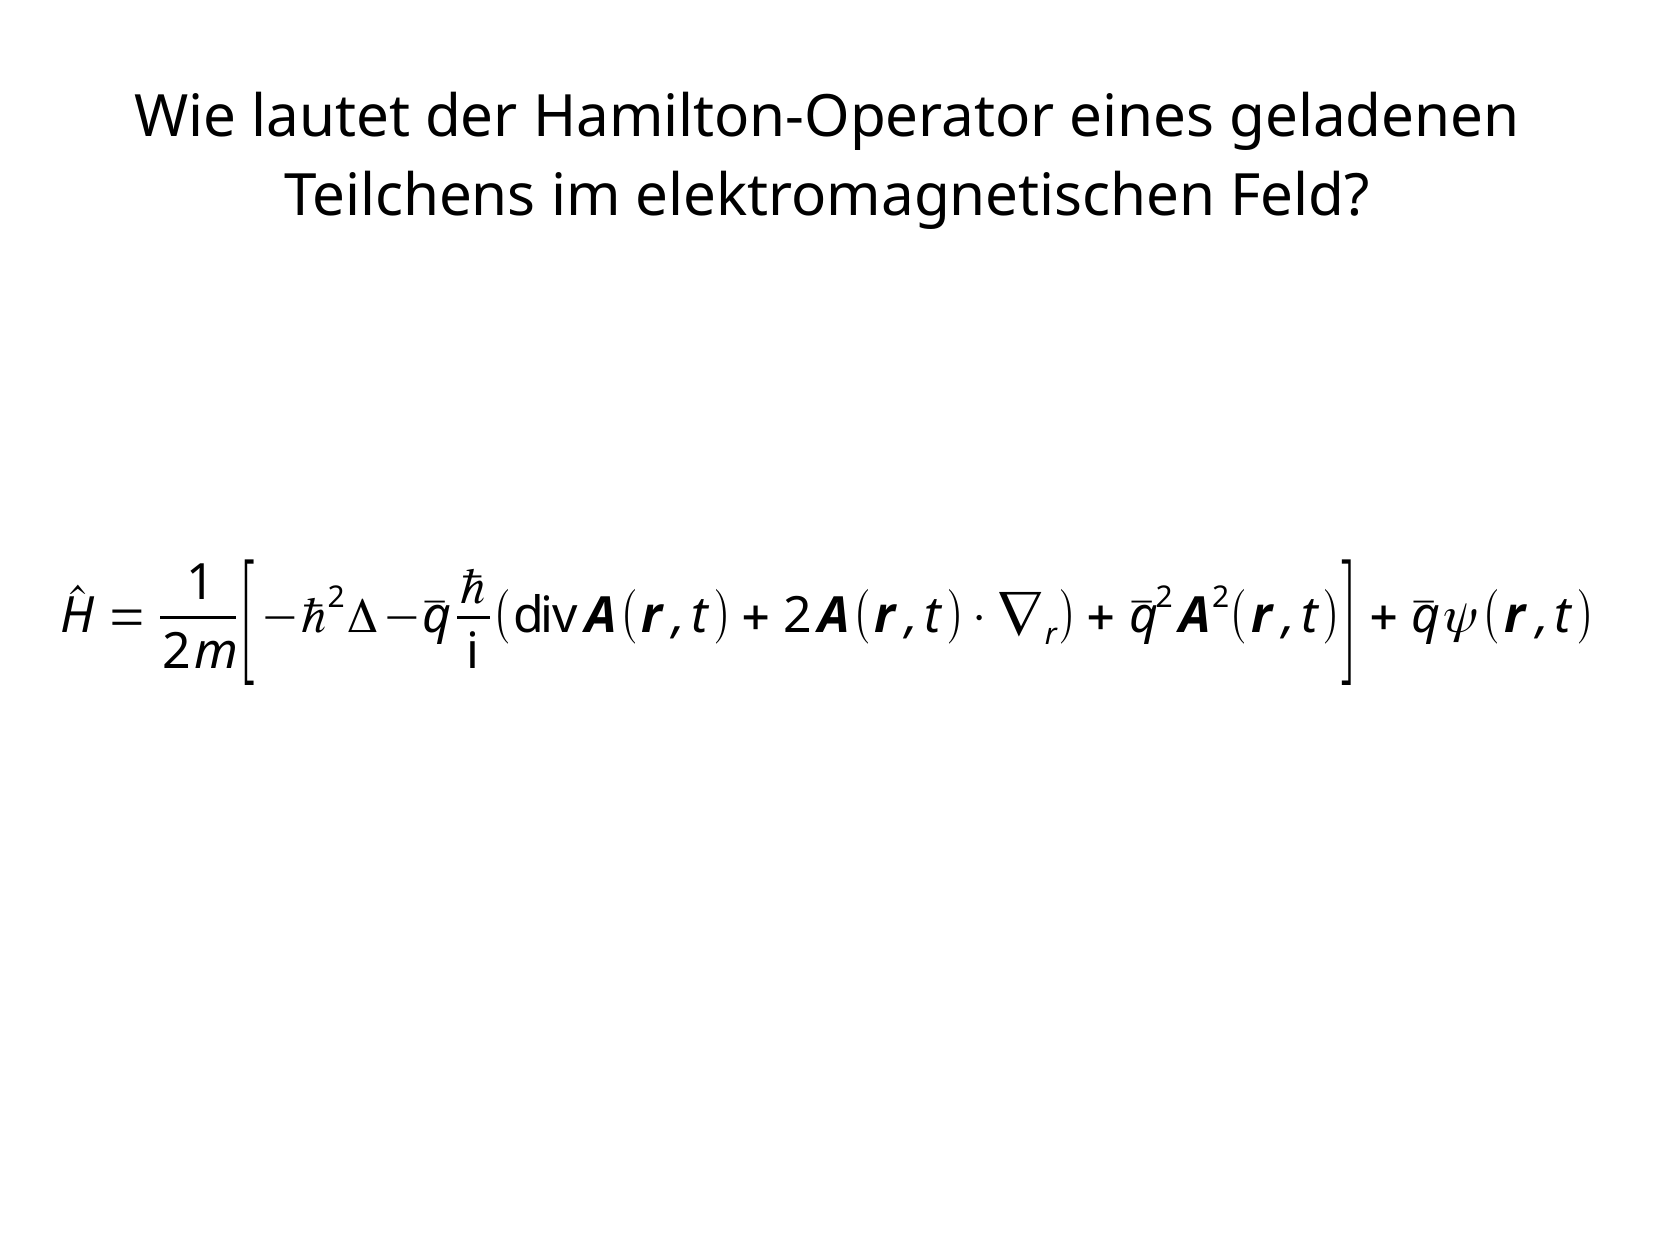

# Wie lautet der Hamilton-Operator eines geladenen Teilchens im elektromagnetischen Feld?